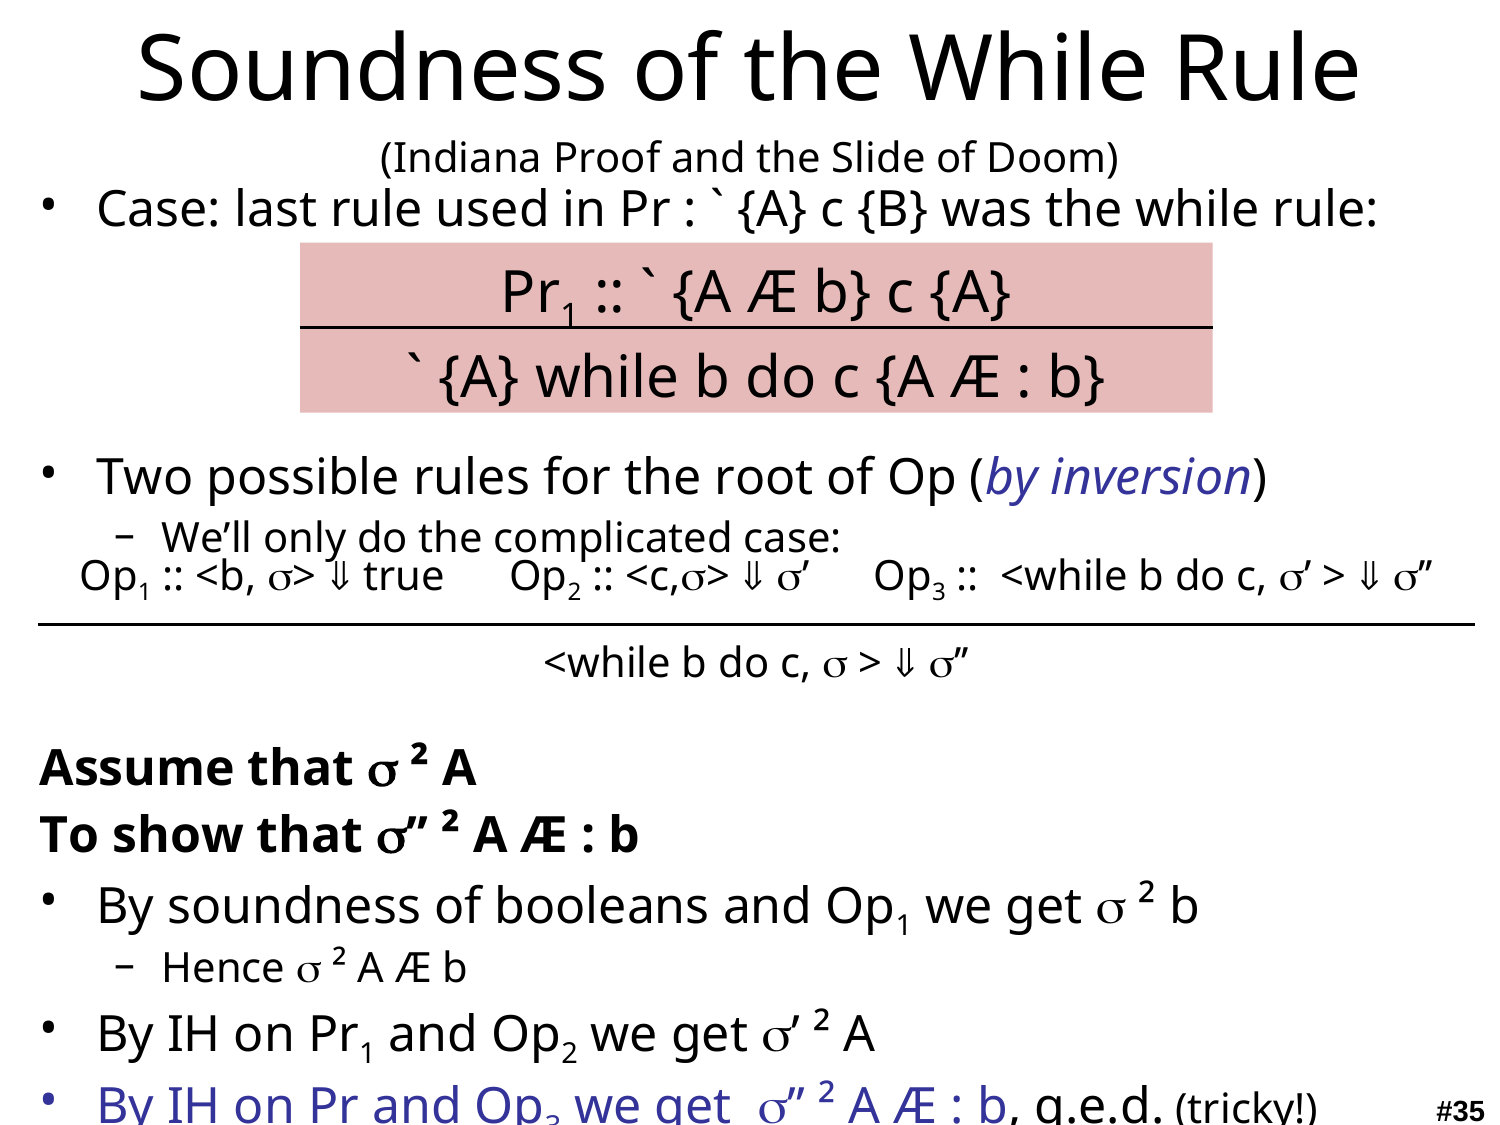

# Soundness of the While Rule (Indiana Proof and the Slide of Doom)
Case: last rule used in Pr : ` {A} c {B} was the while rule:
Two possible rules for the root of Op (by inversion)
We’ll only do the complicated case:
Assume that  ² A
To show that ’’ ² A Æ : b
By soundness of booleans and Op1 we get  ² b
Hence  ² A Æ b
By IH on Pr1 and Op2 we get ’ ² A
By IH on Pr and Op3 we get ’’ ² A Æ : b, q.e.d. (tricky!)
Pr1 :: ` {A Æ b} c {A}
` {A} while b do c {A Æ : b}
Op1 :: <b, >  true Op2 :: <c,>  ’ Op3 :: <while b do c, ’ >  ’’
<while b do c,  >  ’’
35